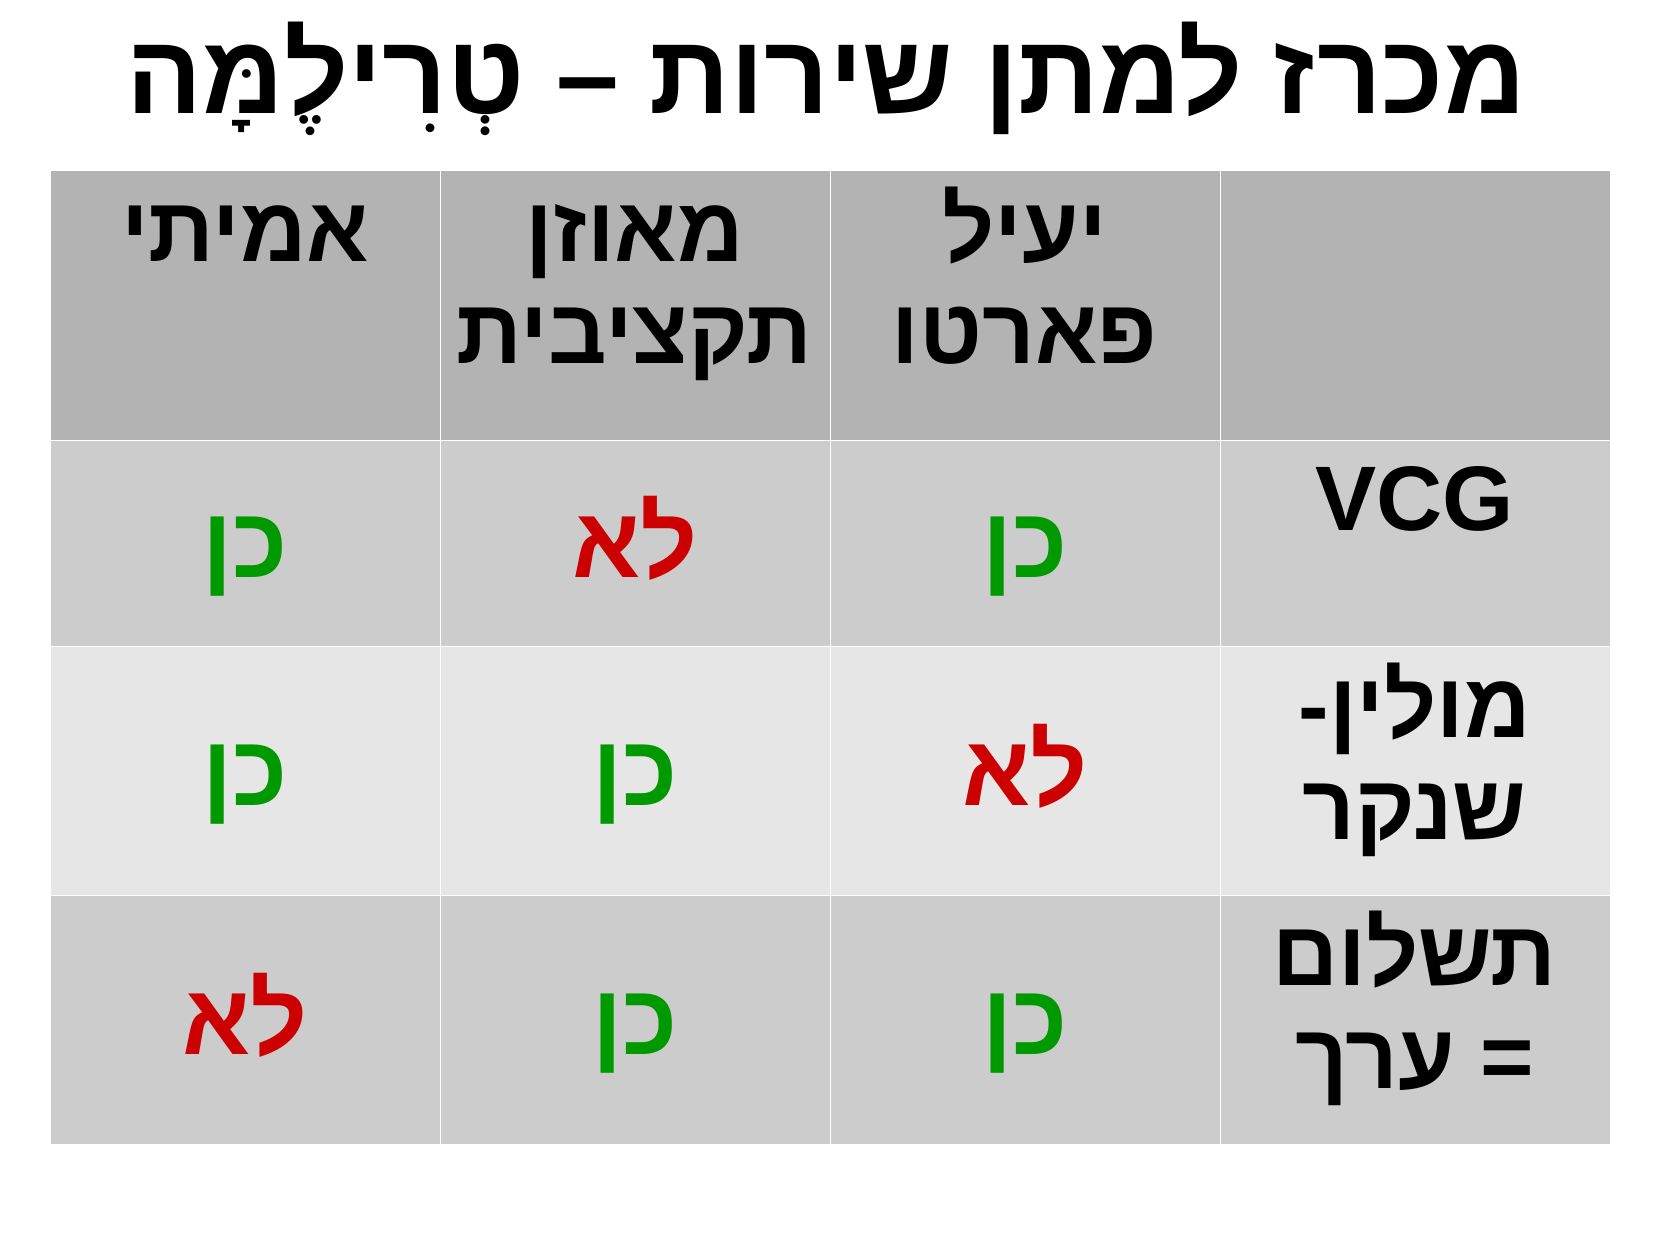

# מכרז למתן שירות – טְרִילֶמָּה
| אמיתי | מאוזן תקציבית | יעיל פארטו | |
| --- | --- | --- | --- |
| כן | לא | כן | VCG |
| כן | כן | לא | מולין- שנקר |
| לא | כן | כן | תשלום = ערך |